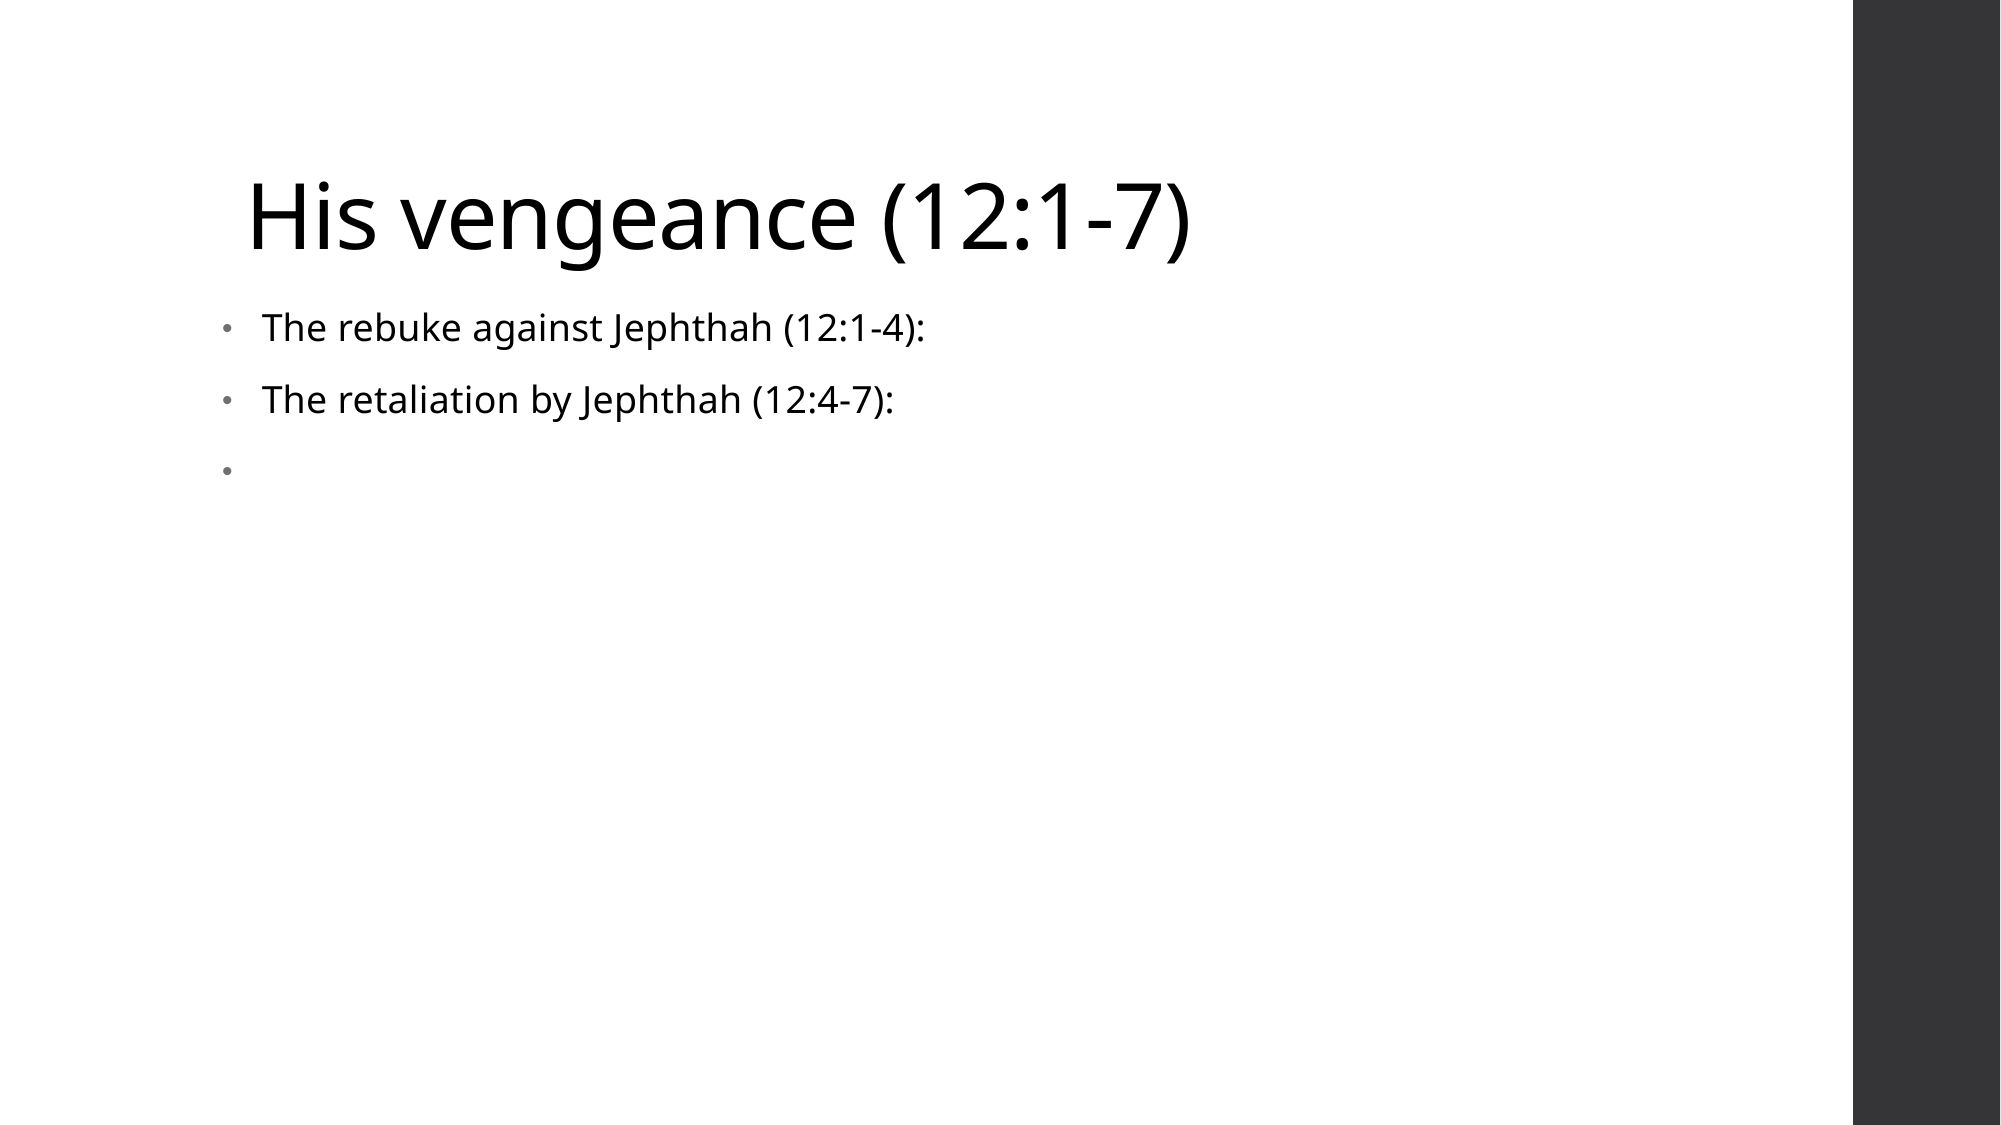

# His vengeance (12:1-7)
 The rebuke against Jephthah (12:1-4):
 The retaliation by Jephthah (12:4-7):